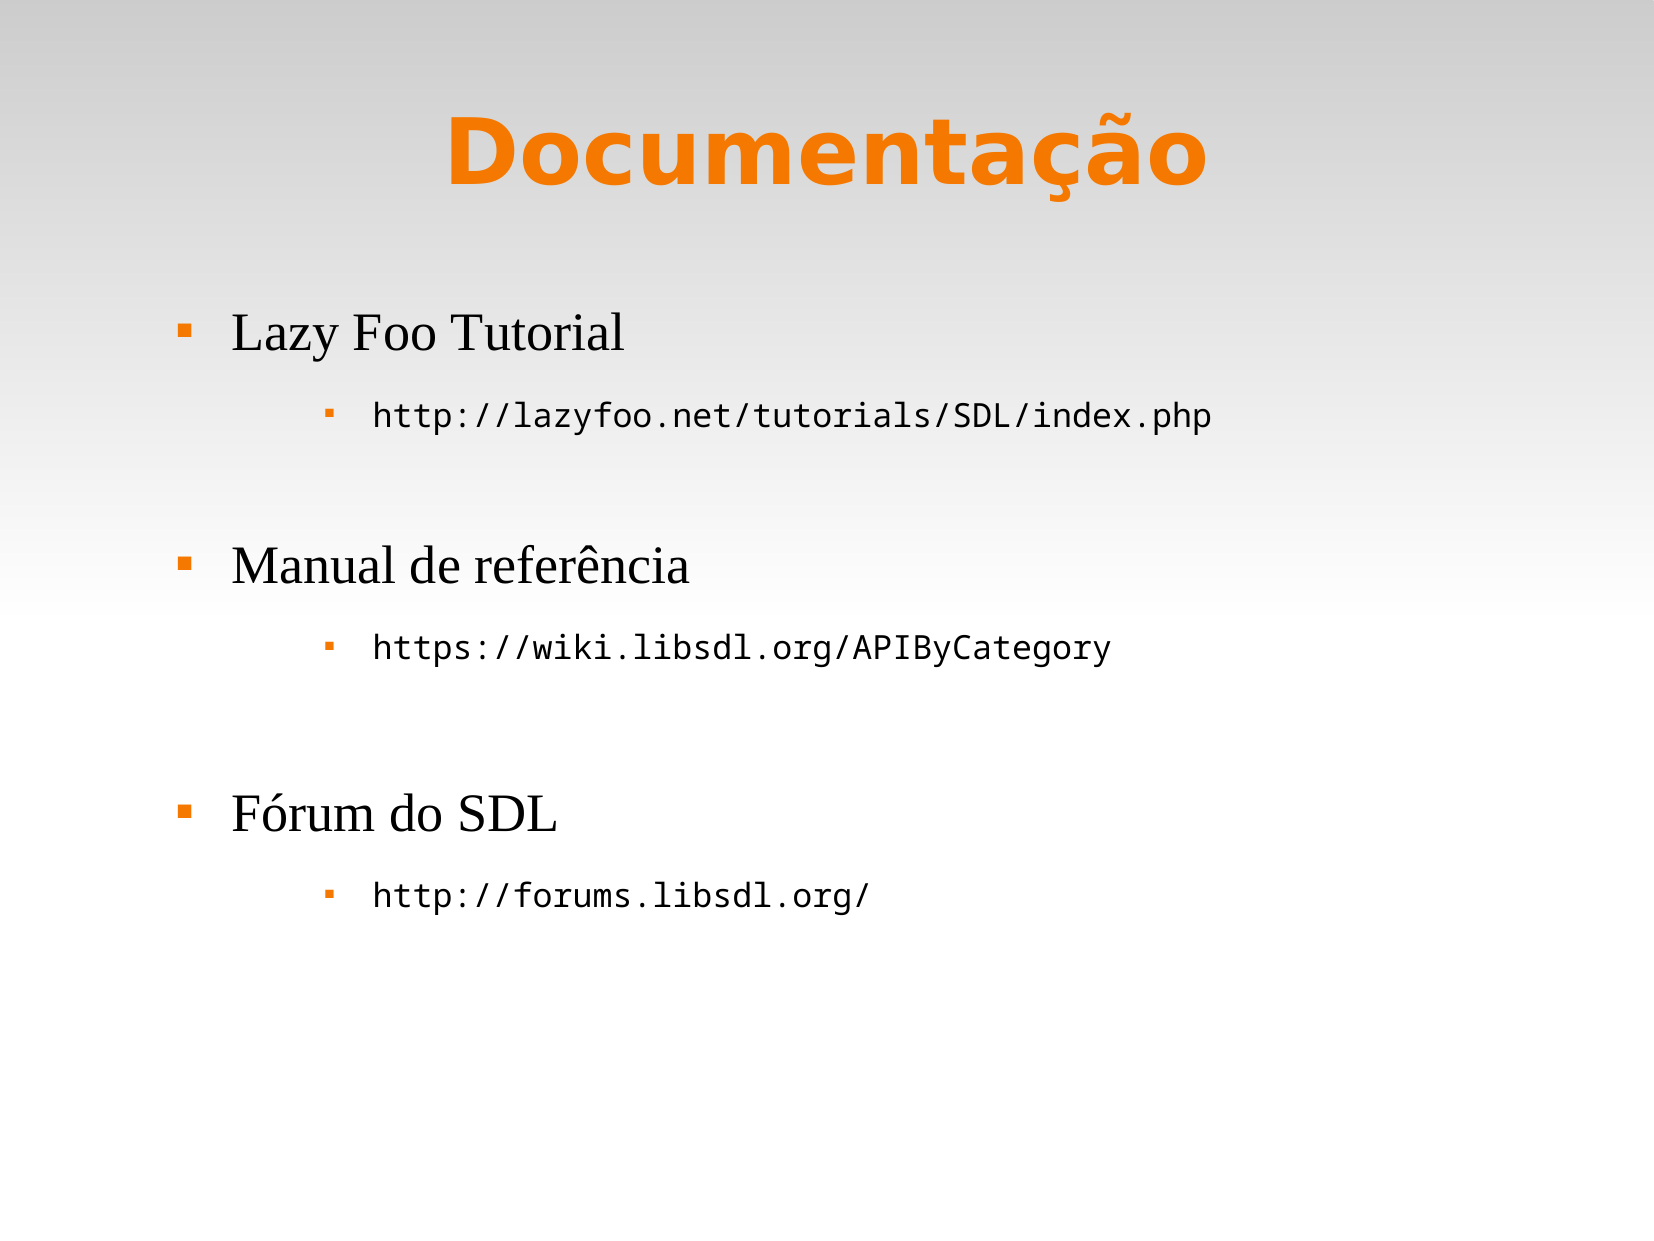

# Documentação
Lazy Foo Tutorial
http://lazyfoo.net/tutorials/SDL/index.php
Manual de referência
https://wiki.libsdl.org/APIByCategory
Fórum do SDL
http://forums.libsdl.org/